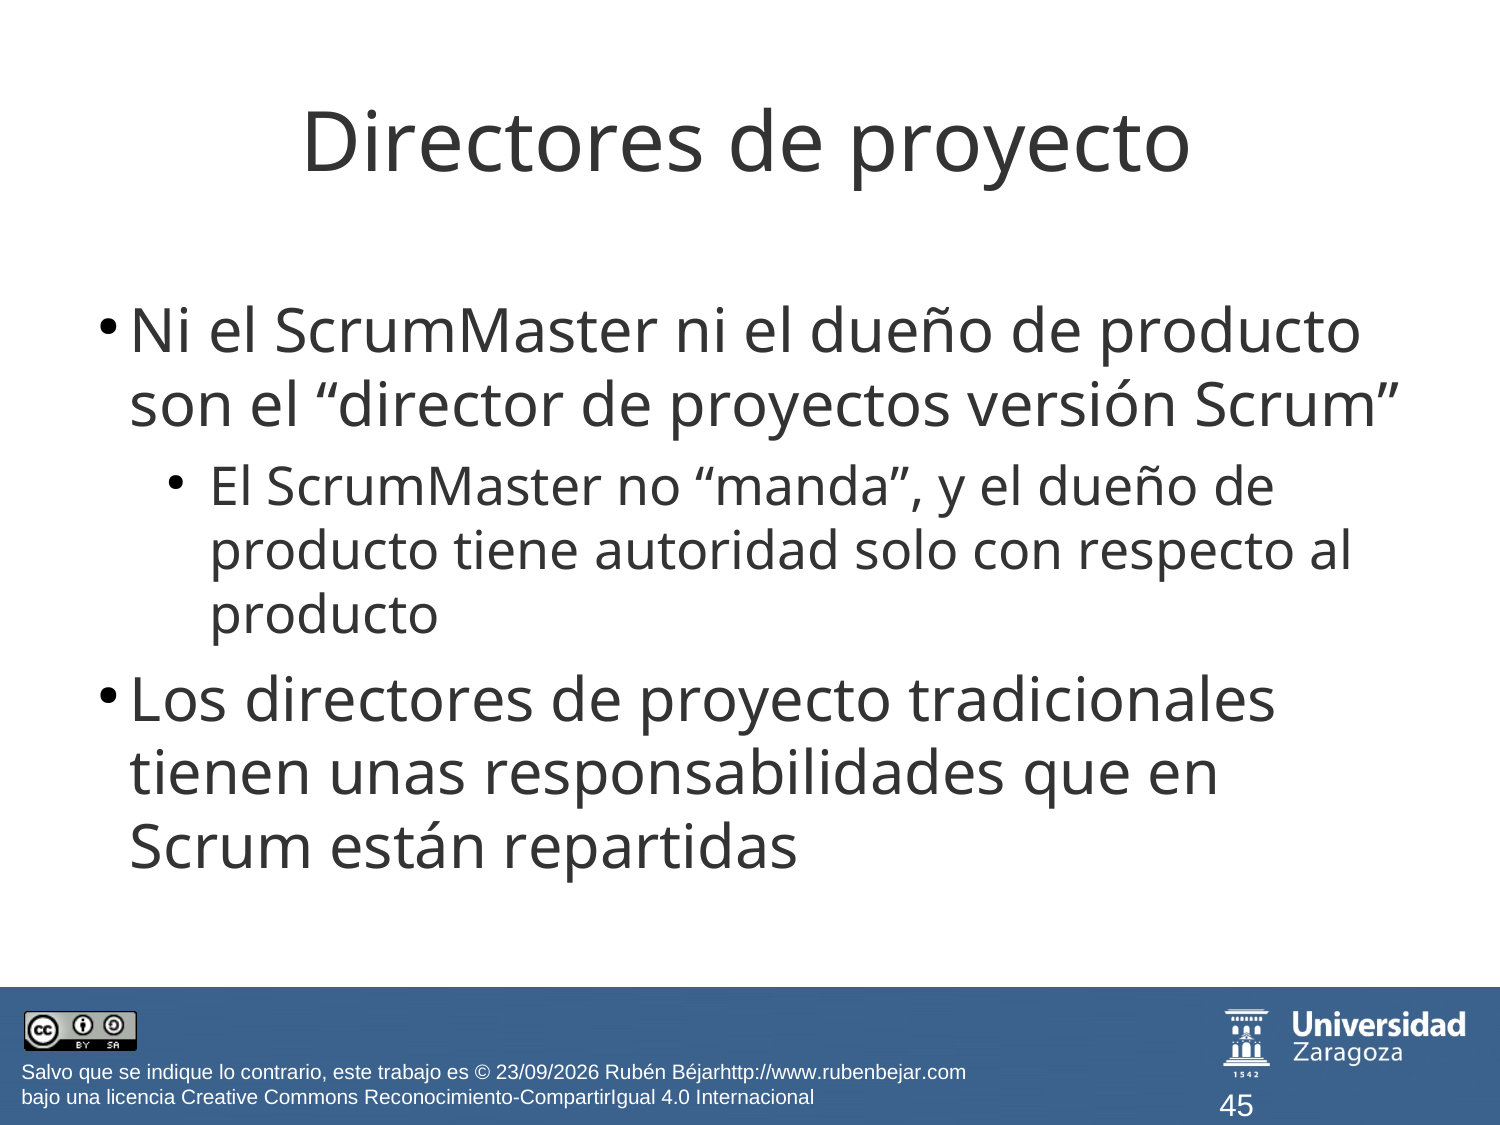

# Directores de proyecto
Ni el ScrumMaster ni el dueño de producto son el “director de proyectos versión Scrum”
El ScrumMaster no “manda”, y el dueño de producto tiene autoridad solo con respecto al producto
Los directores de proyecto tradicionales tienen unas responsabilidades que en Scrum están repartidas